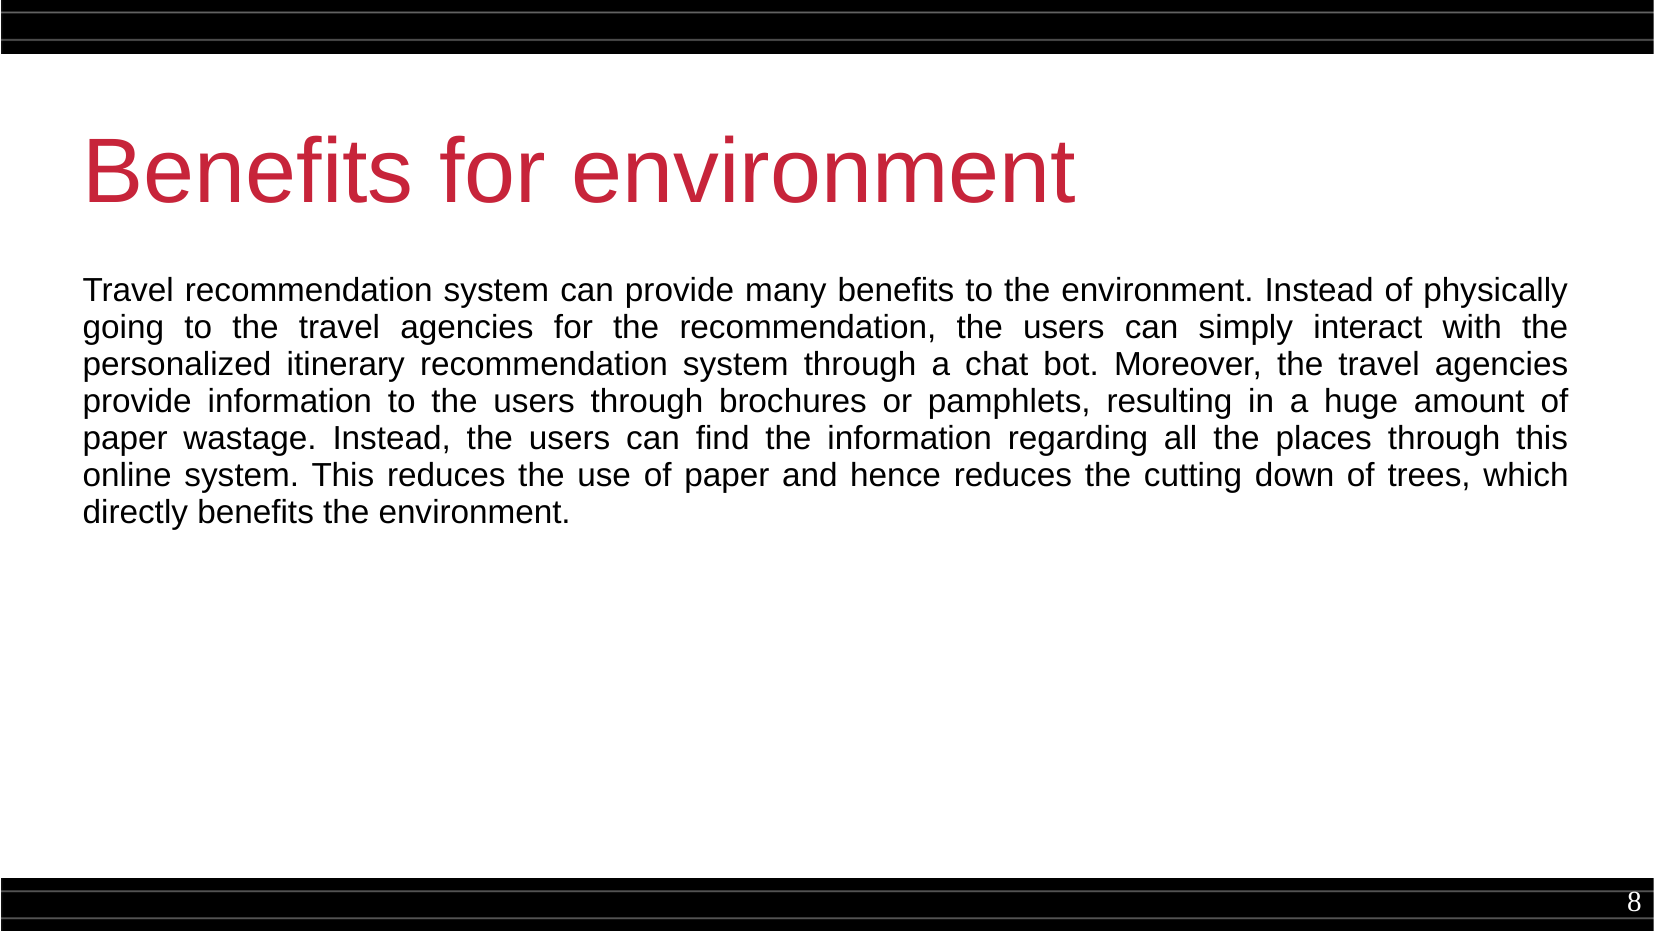

# Benefits for environment
Travel recommendation system can provide many benefits to the environment. Instead of physically going to the travel agencies for the recommendation, the users can simply interact with the personalized itinerary recommendation system through a chat bot. Moreover, the travel agencies provide information to the users through brochures or pamphlets, resulting in a huge amount of paper wastage. Instead, the users can find the information regarding all the places through this online system. This reduces the use of paper and hence reduces the cutting down of trees, which directly benefits the environment.